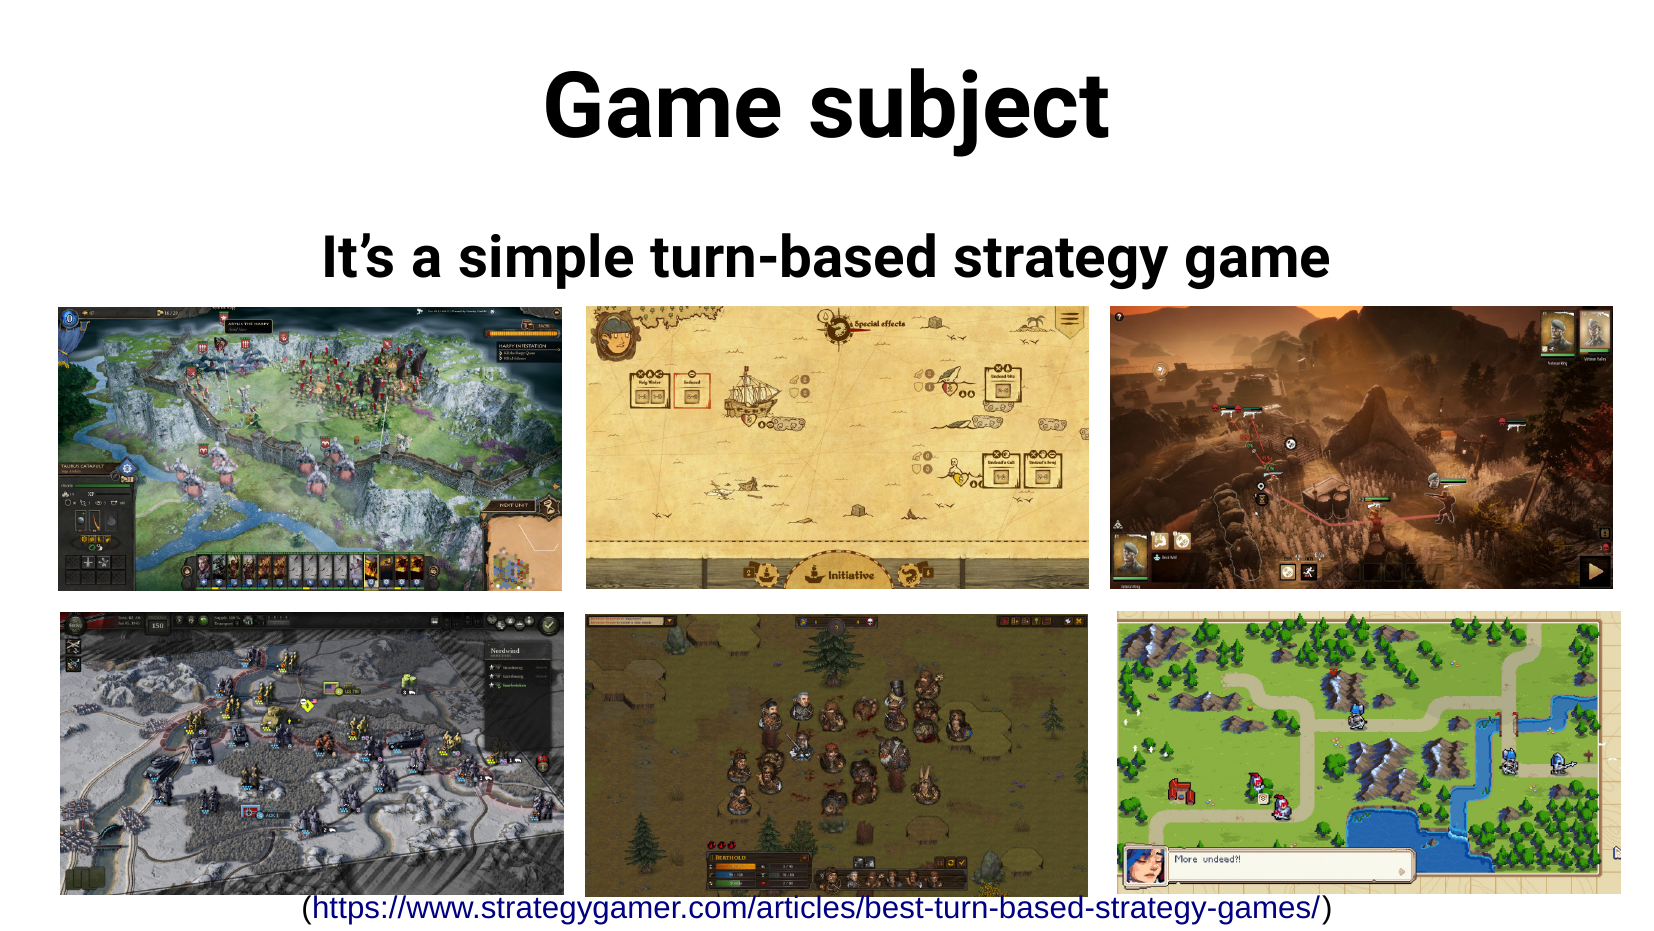

# Game subject
It’s a simple turn-based strategy game
(https://www.strategygamer.com/articles/best-turn-based-strategy-games/)